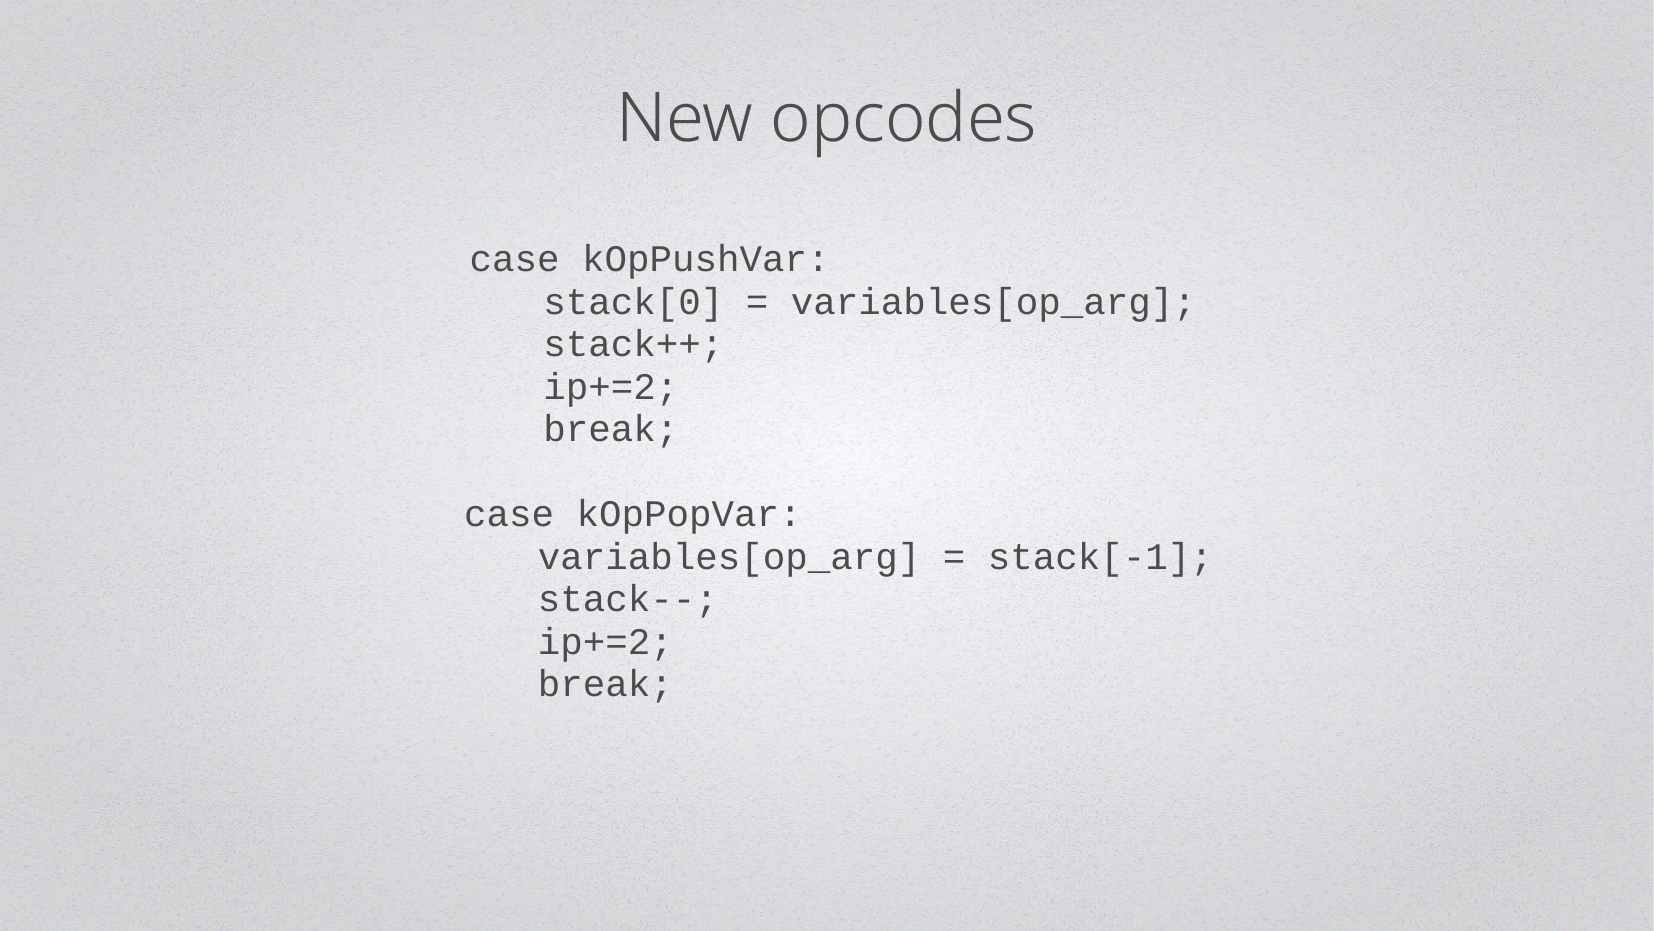

# New opcodes
case kOpPushVar:
	stack[0] = variables[op_arg];
	stack++;
	ip+=2;
	break;
case kOpPopVar:
	variables[op_arg] = stack[-1];
	stack--;
	ip+=2;
	break;